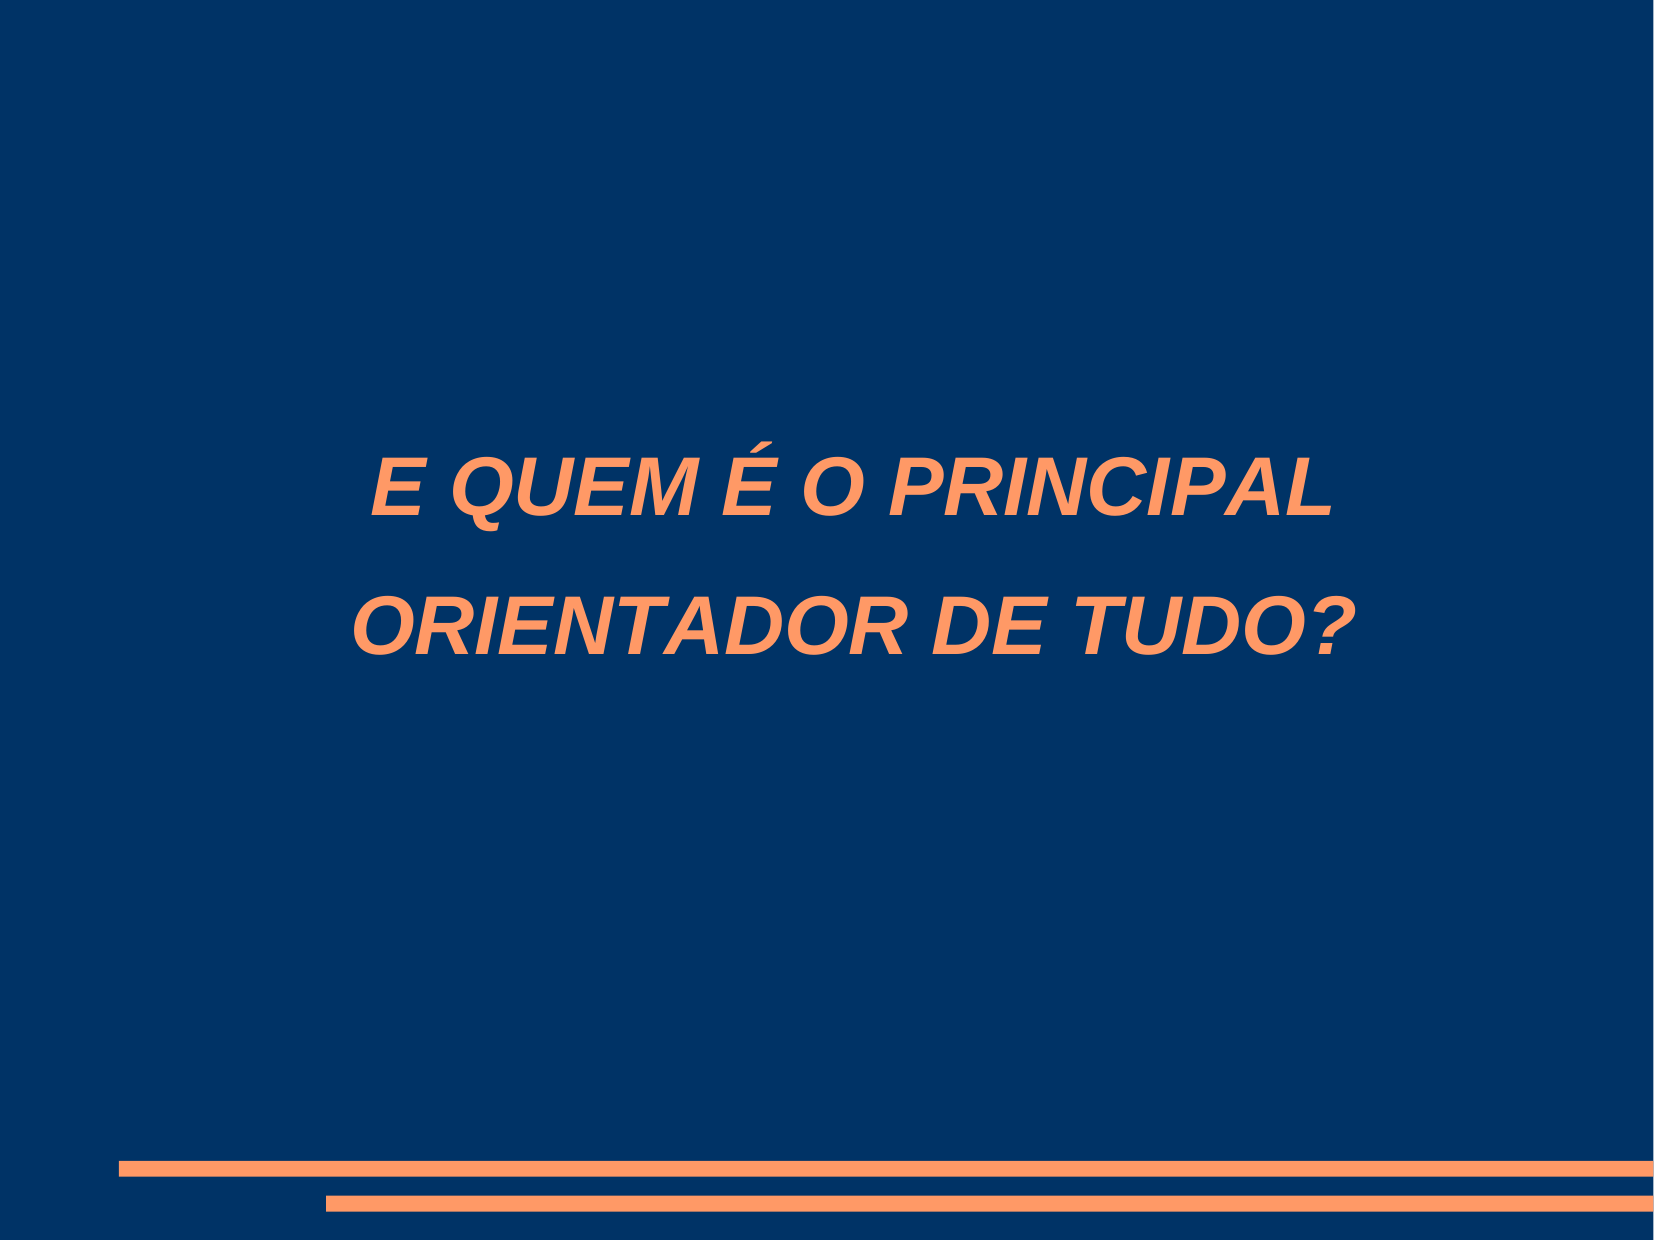

# E QUEM É O PRINCIPAL ORIENTADOR DE TUDO?